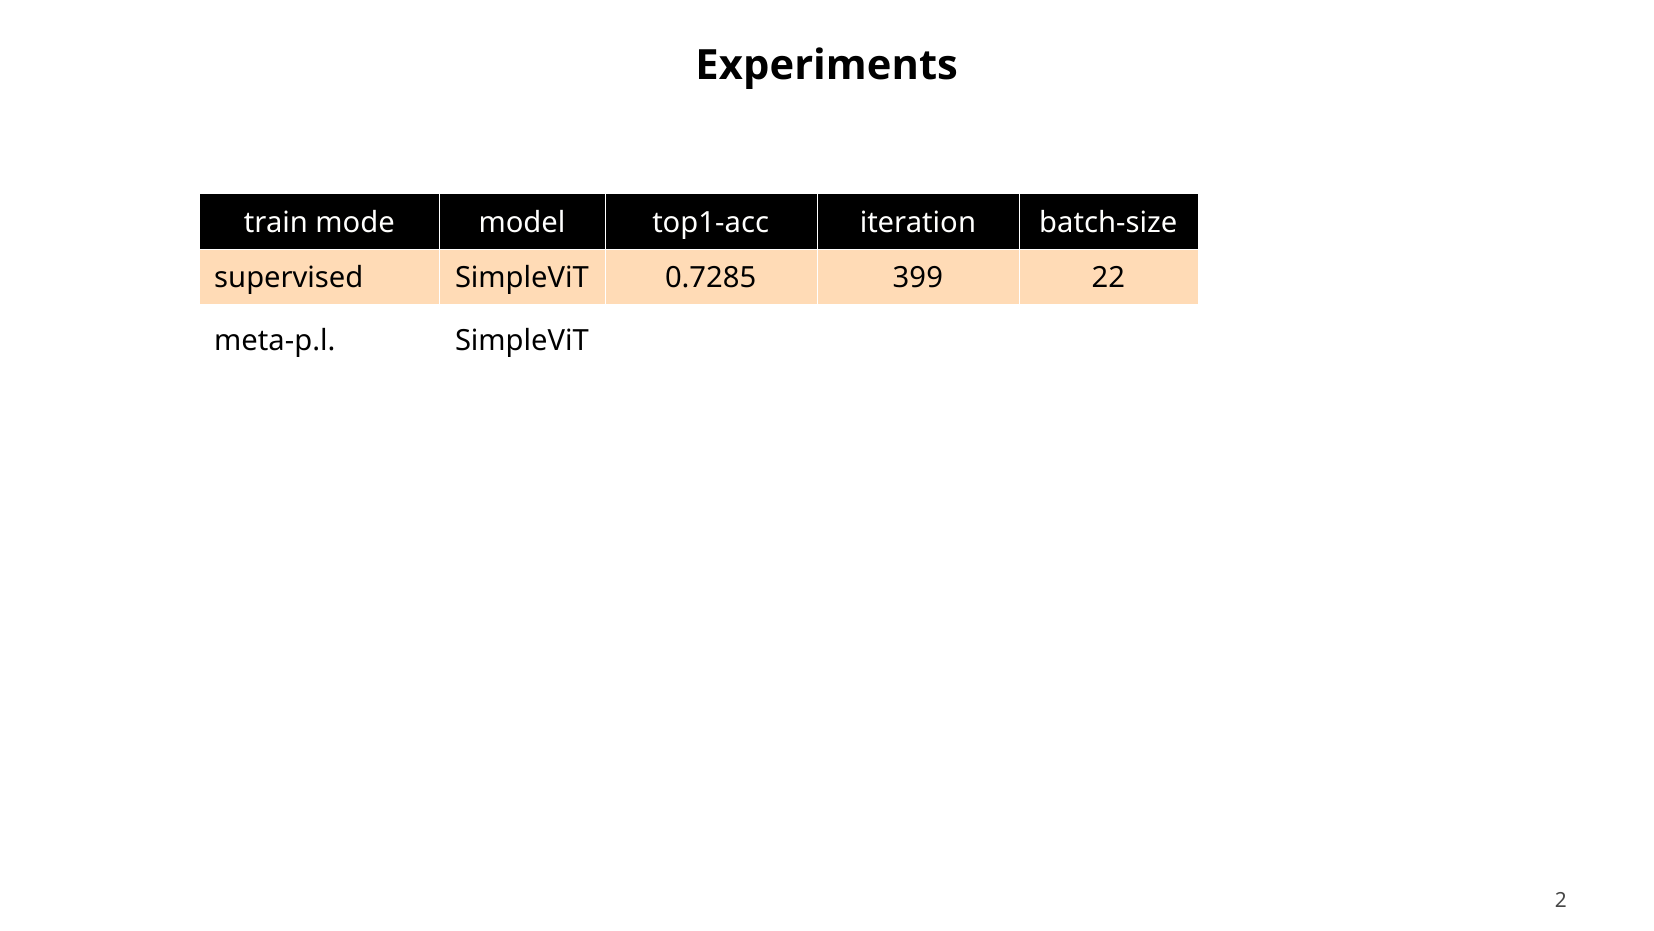

# Experiments
| train mode | model | top1-acc | iteration | batch-size |
| --- | --- | --- | --- | --- |
| supervised | SimpleViT | 0.7285 | 399 | 22 |
| meta-p.l. | SimpleViT | | | |